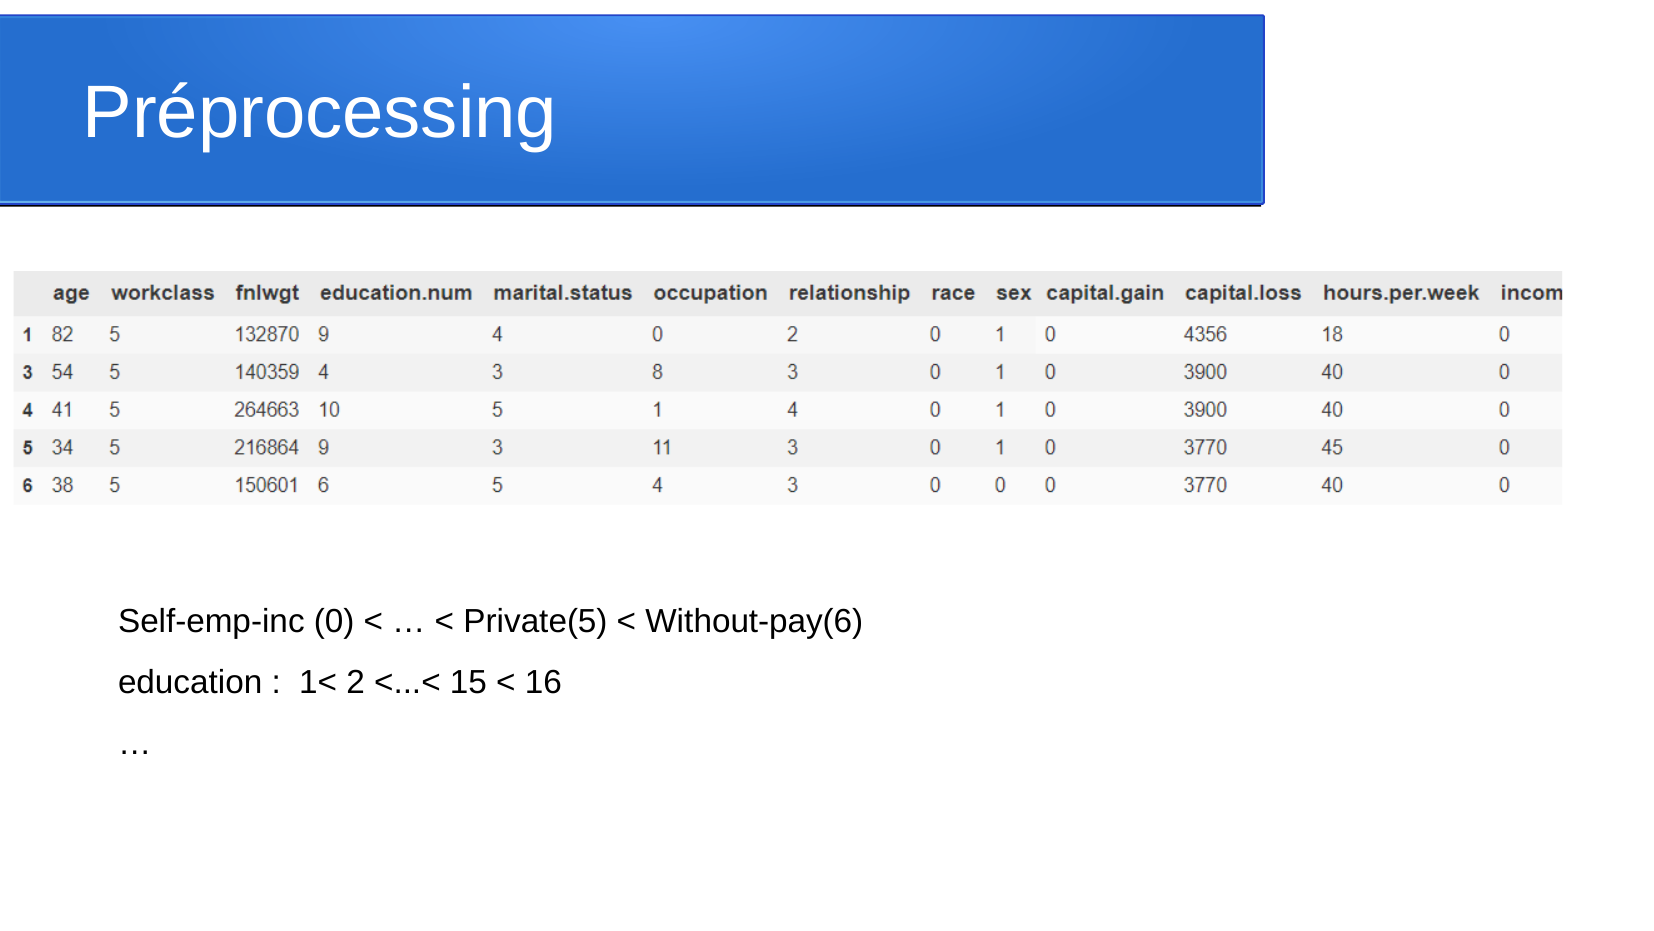

# Préprocessing
Self-emp-inc (0) < … < Private(5) < Without-pay(6)
education : 1< 2 <...< 15 < 16
…